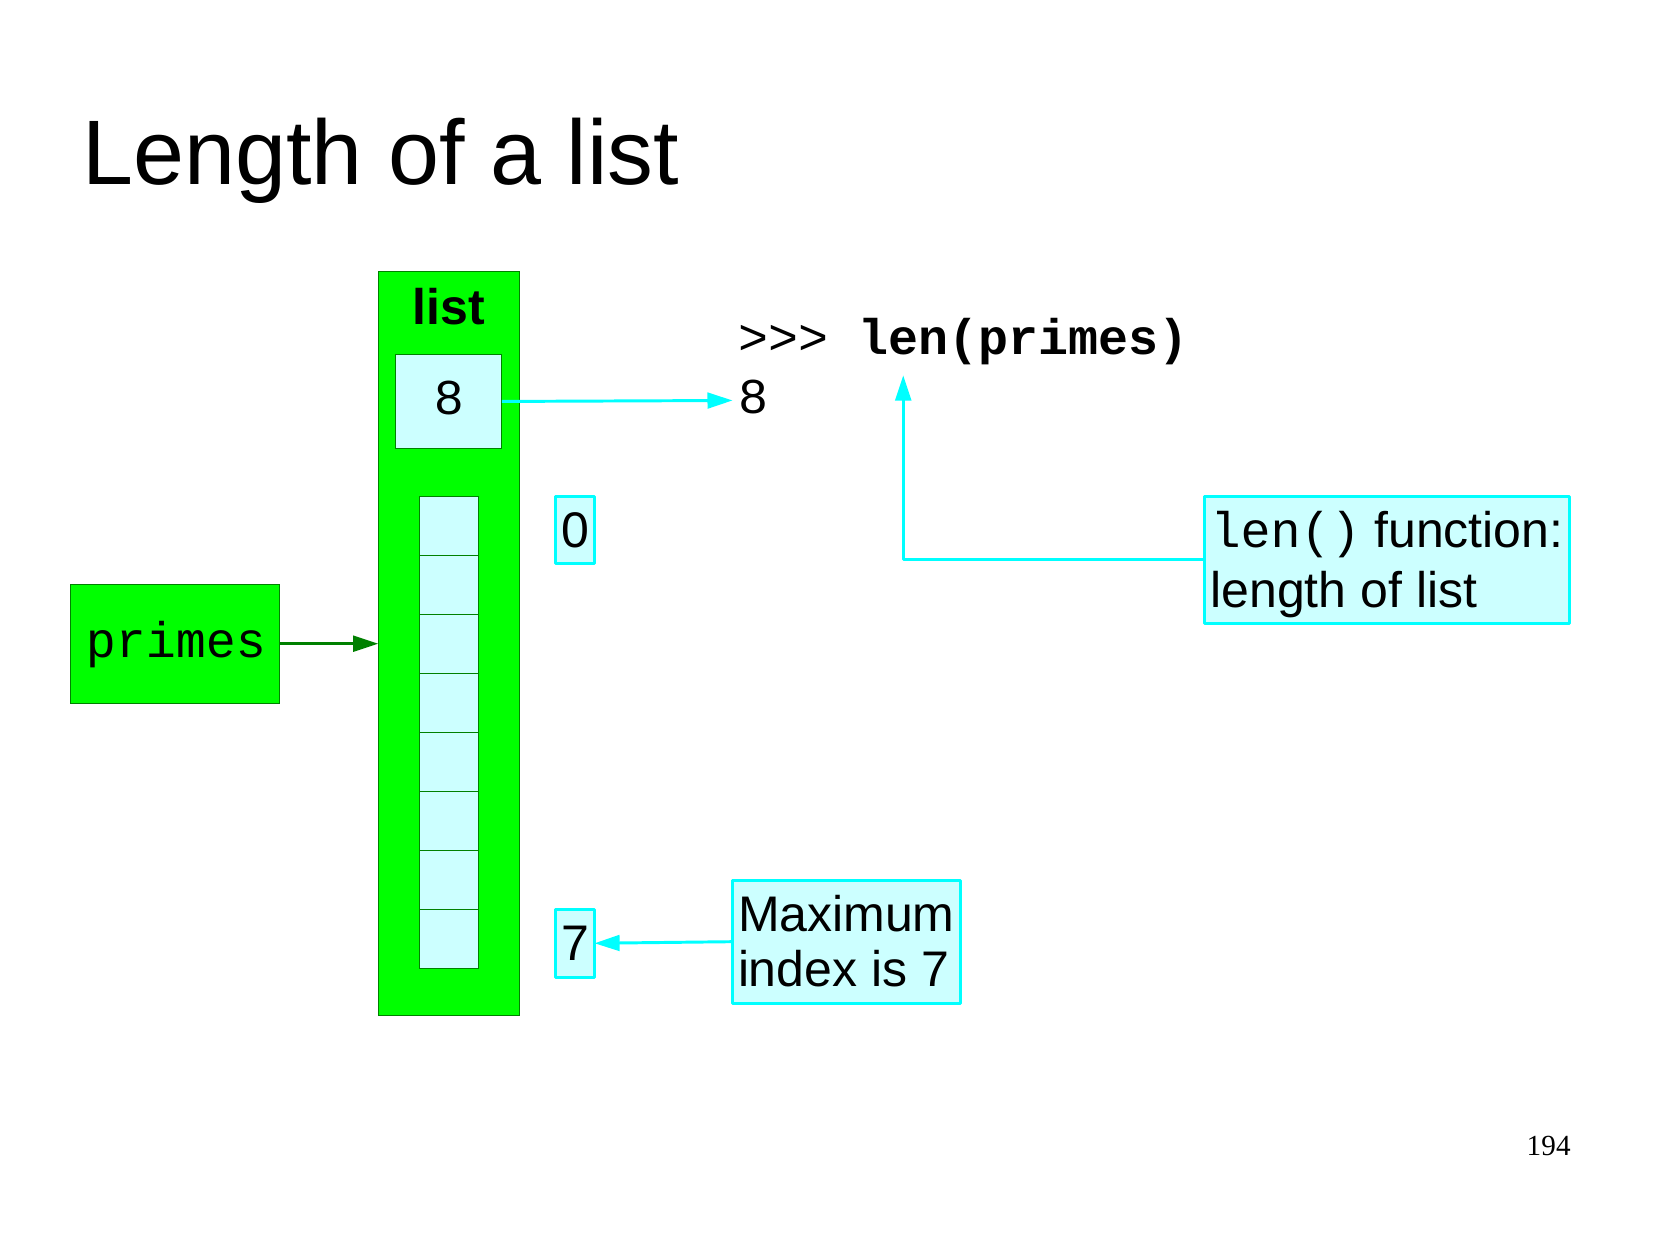

# Length of a list
list
>>>
len
(primes)
8
8
0
len() function:
length of list
primes
Maximum
index is 7
7
194